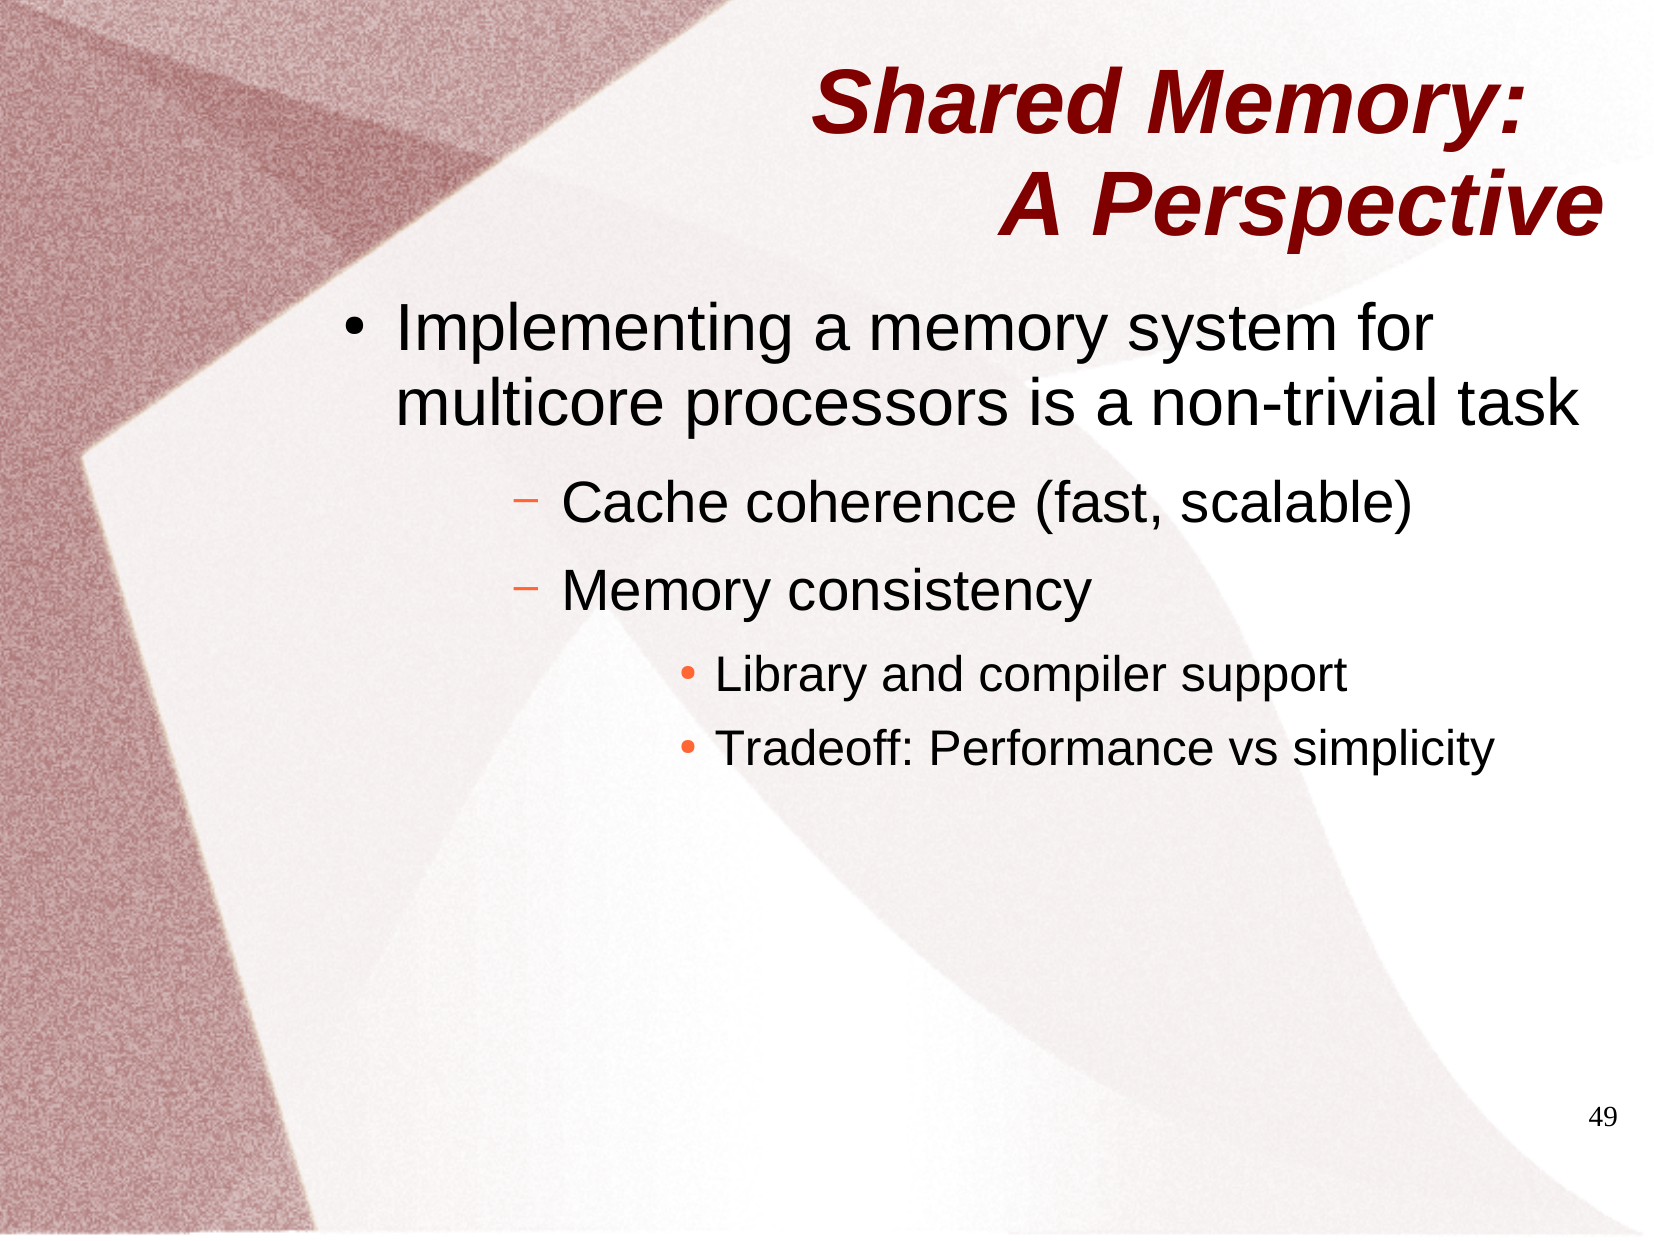

# Shared Memory: A Perspective
Implementing a memory system for multicore processors is a non-trivial task
Cache coherence (fast, scalable)
Memory consistency
Library and compiler support
Tradeoff: Performance vs simplicity
49